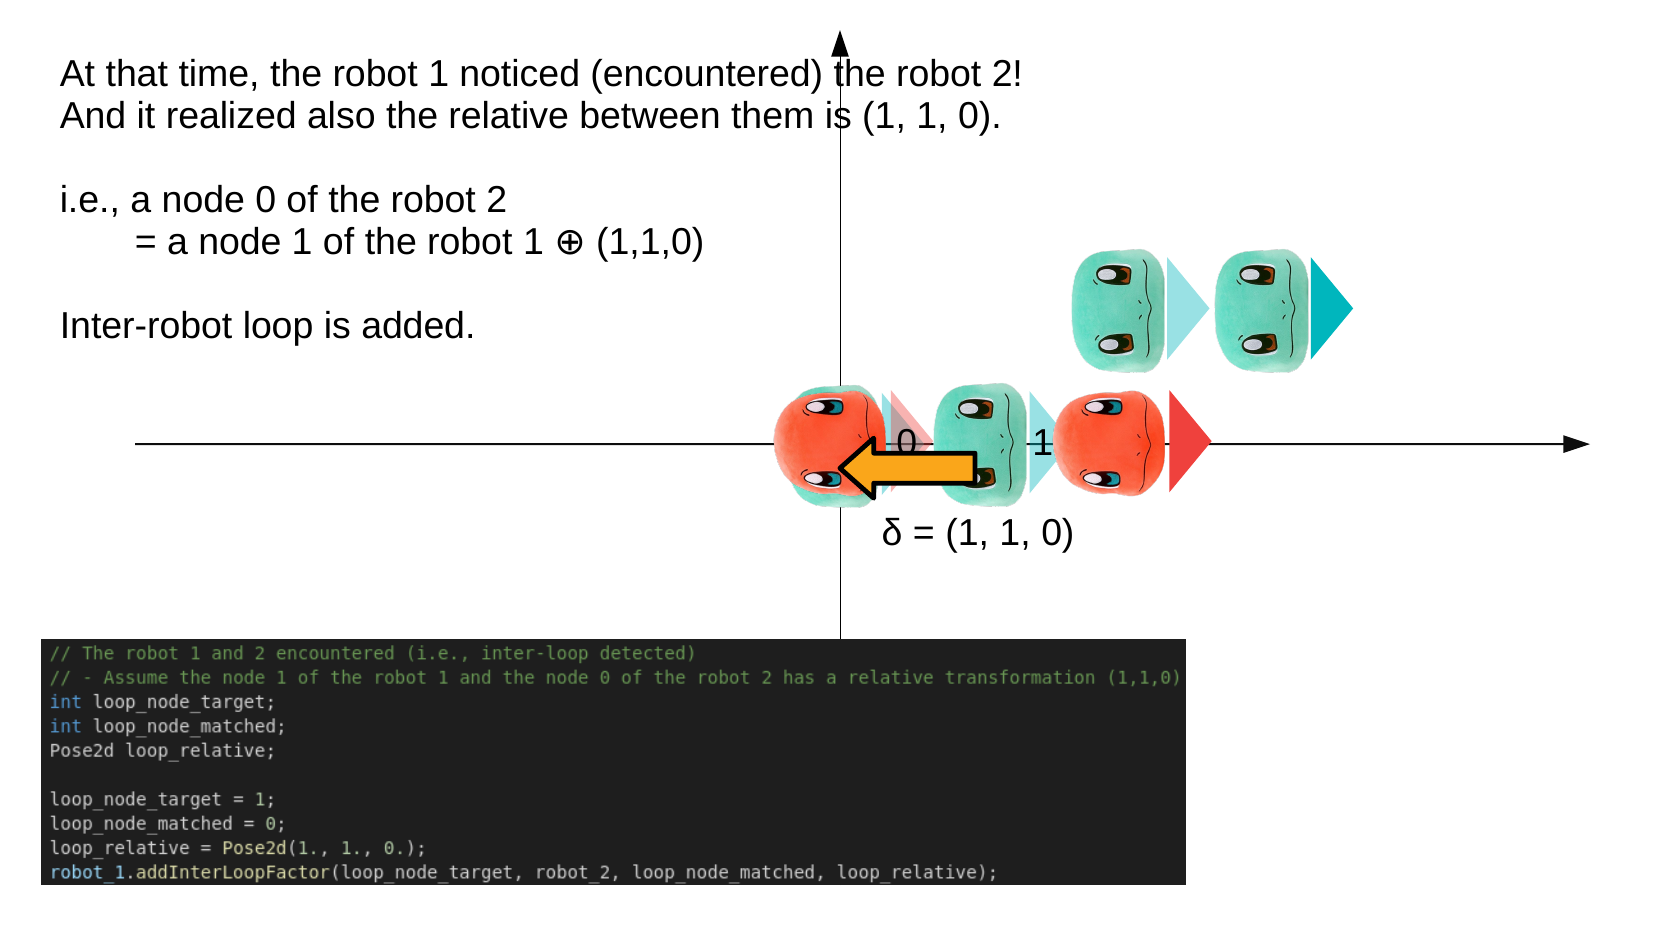

At that time, the robot 1 noticed (encountered) the robot 2!
And it realized also the relative between them is (1, 1, 0).
i.e., a node 0 of the robot 2
	= a node 1 of the robot 1 ⊕ (1,1,0)
Inter-robot loop is added.
1
0
δ = (1, 1, 0)